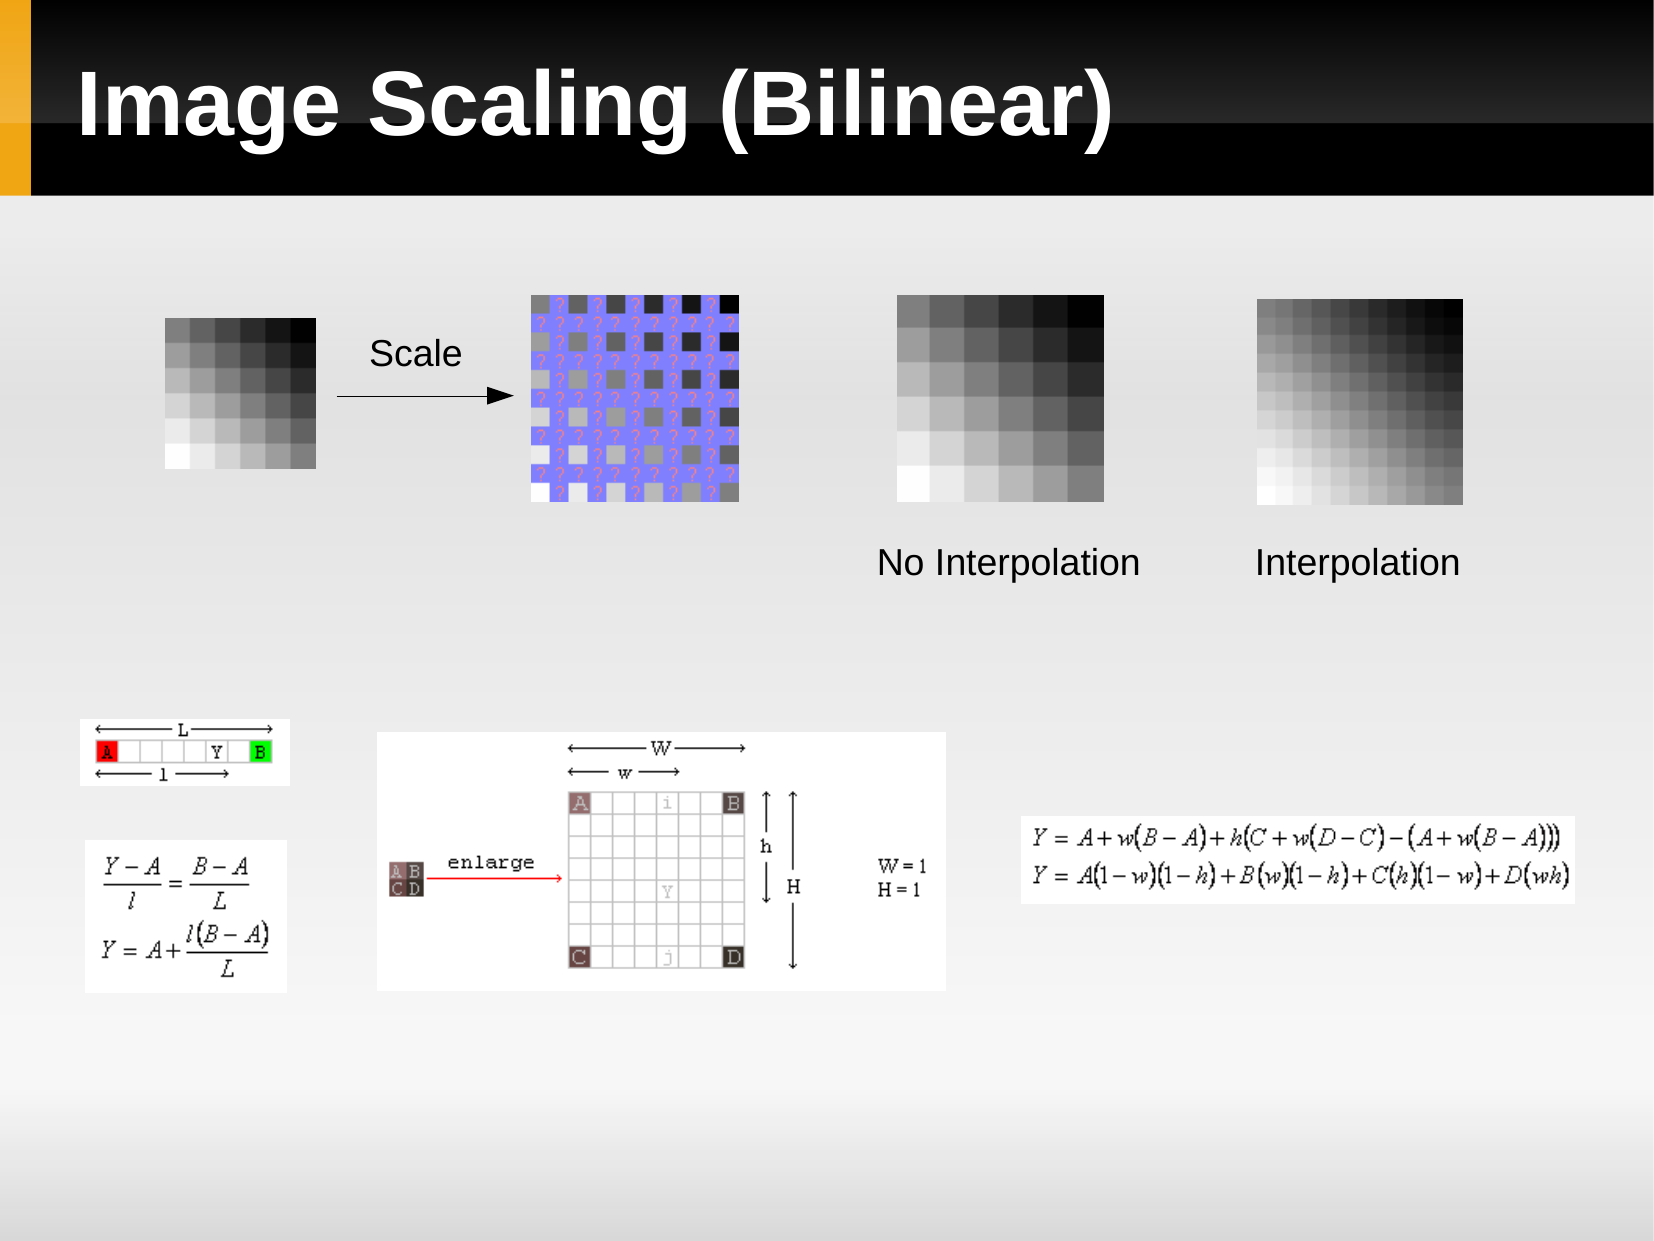

# Image Scaling (Bilinear)
Scale
No Interpolation
Interpolation